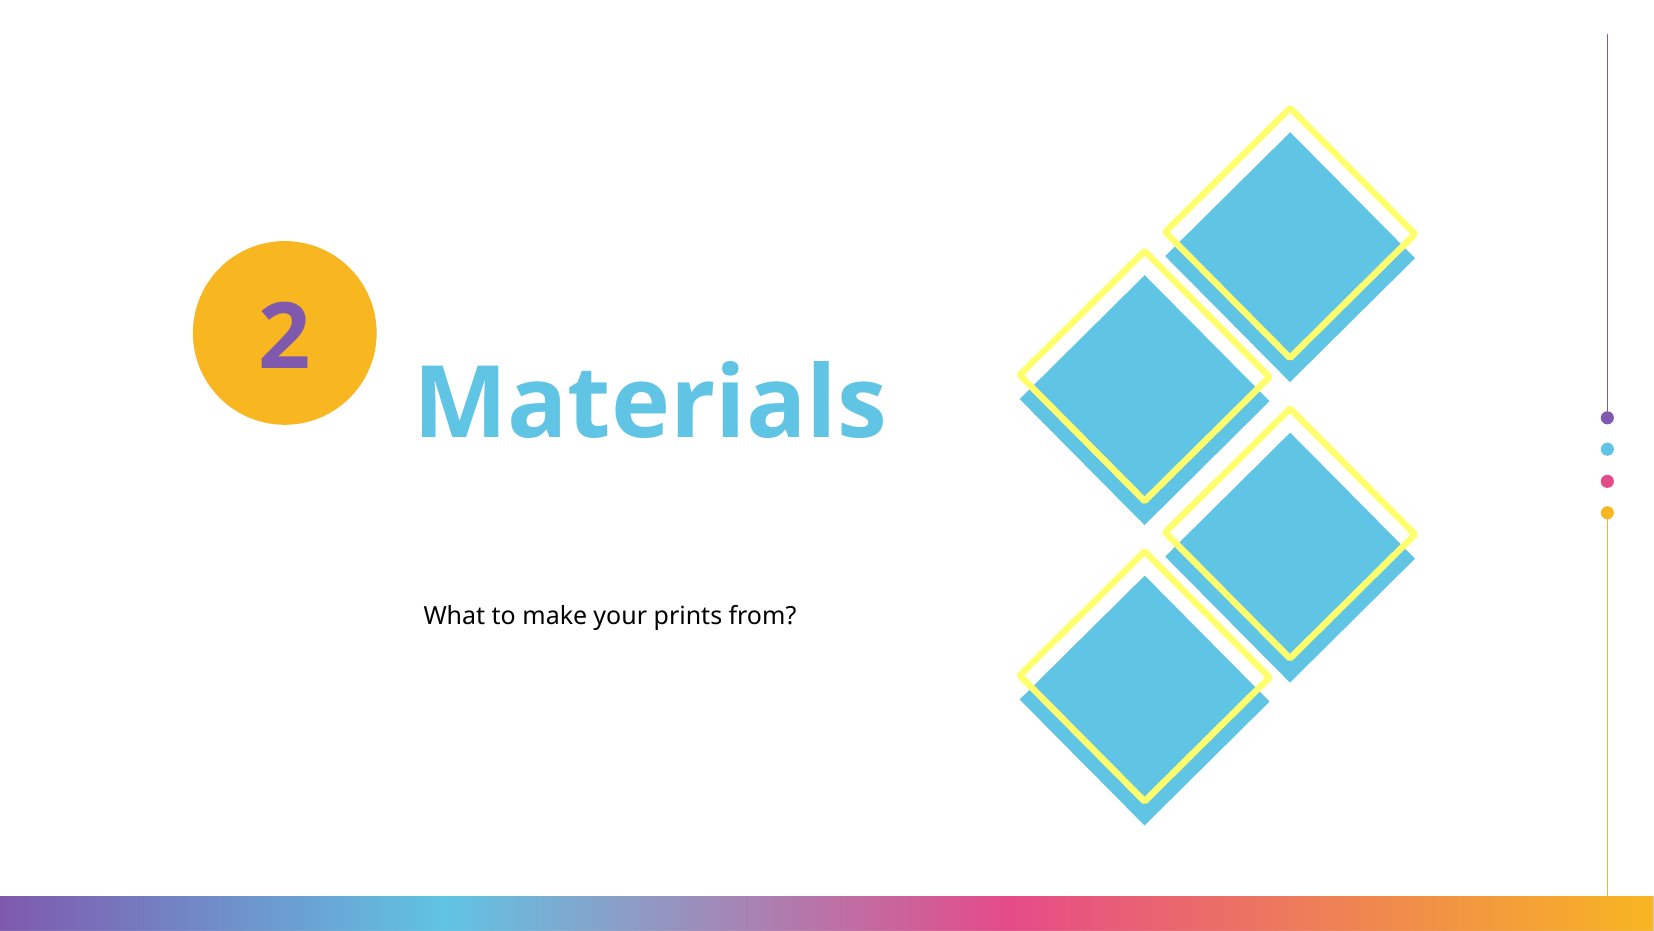

2
# Materials
What to make your prints from?